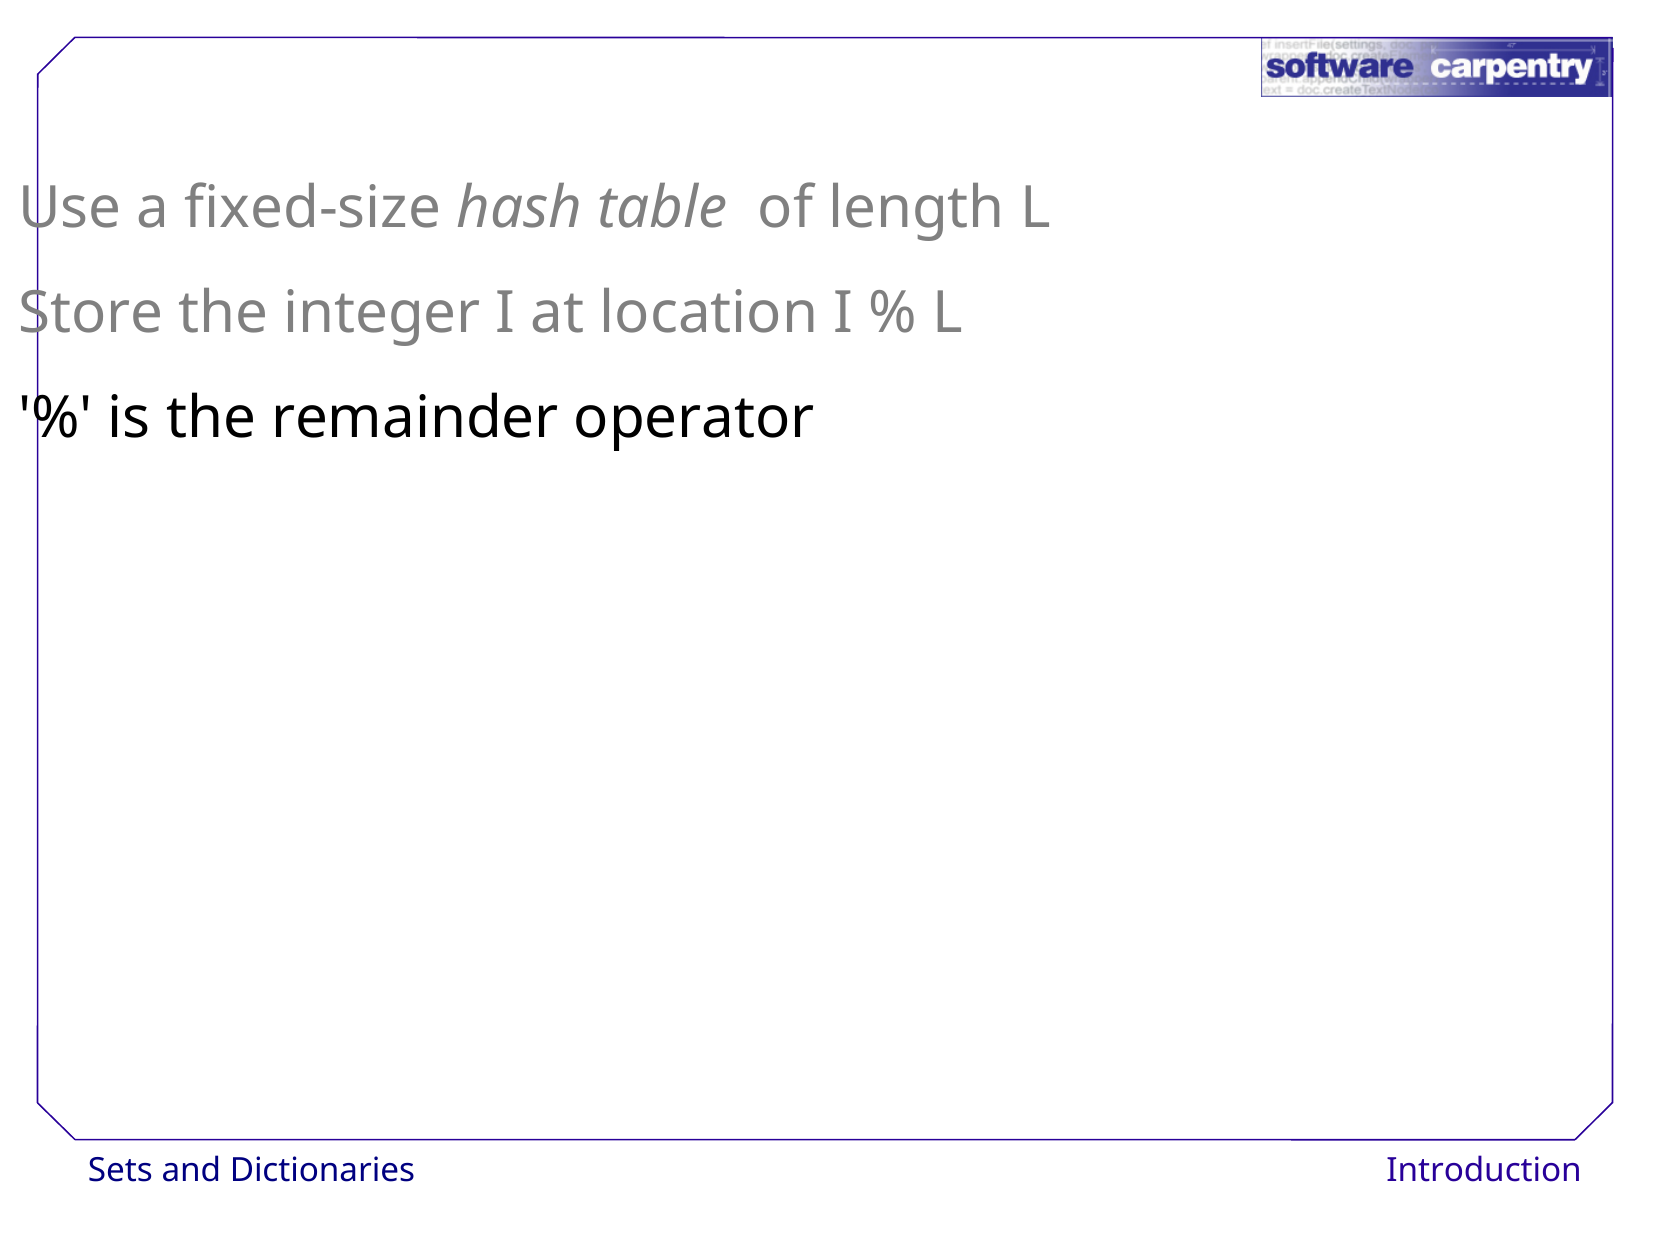

Use a fixed-size hash table of length L
Store the integer I at location I % L
'%' is the remainder operator